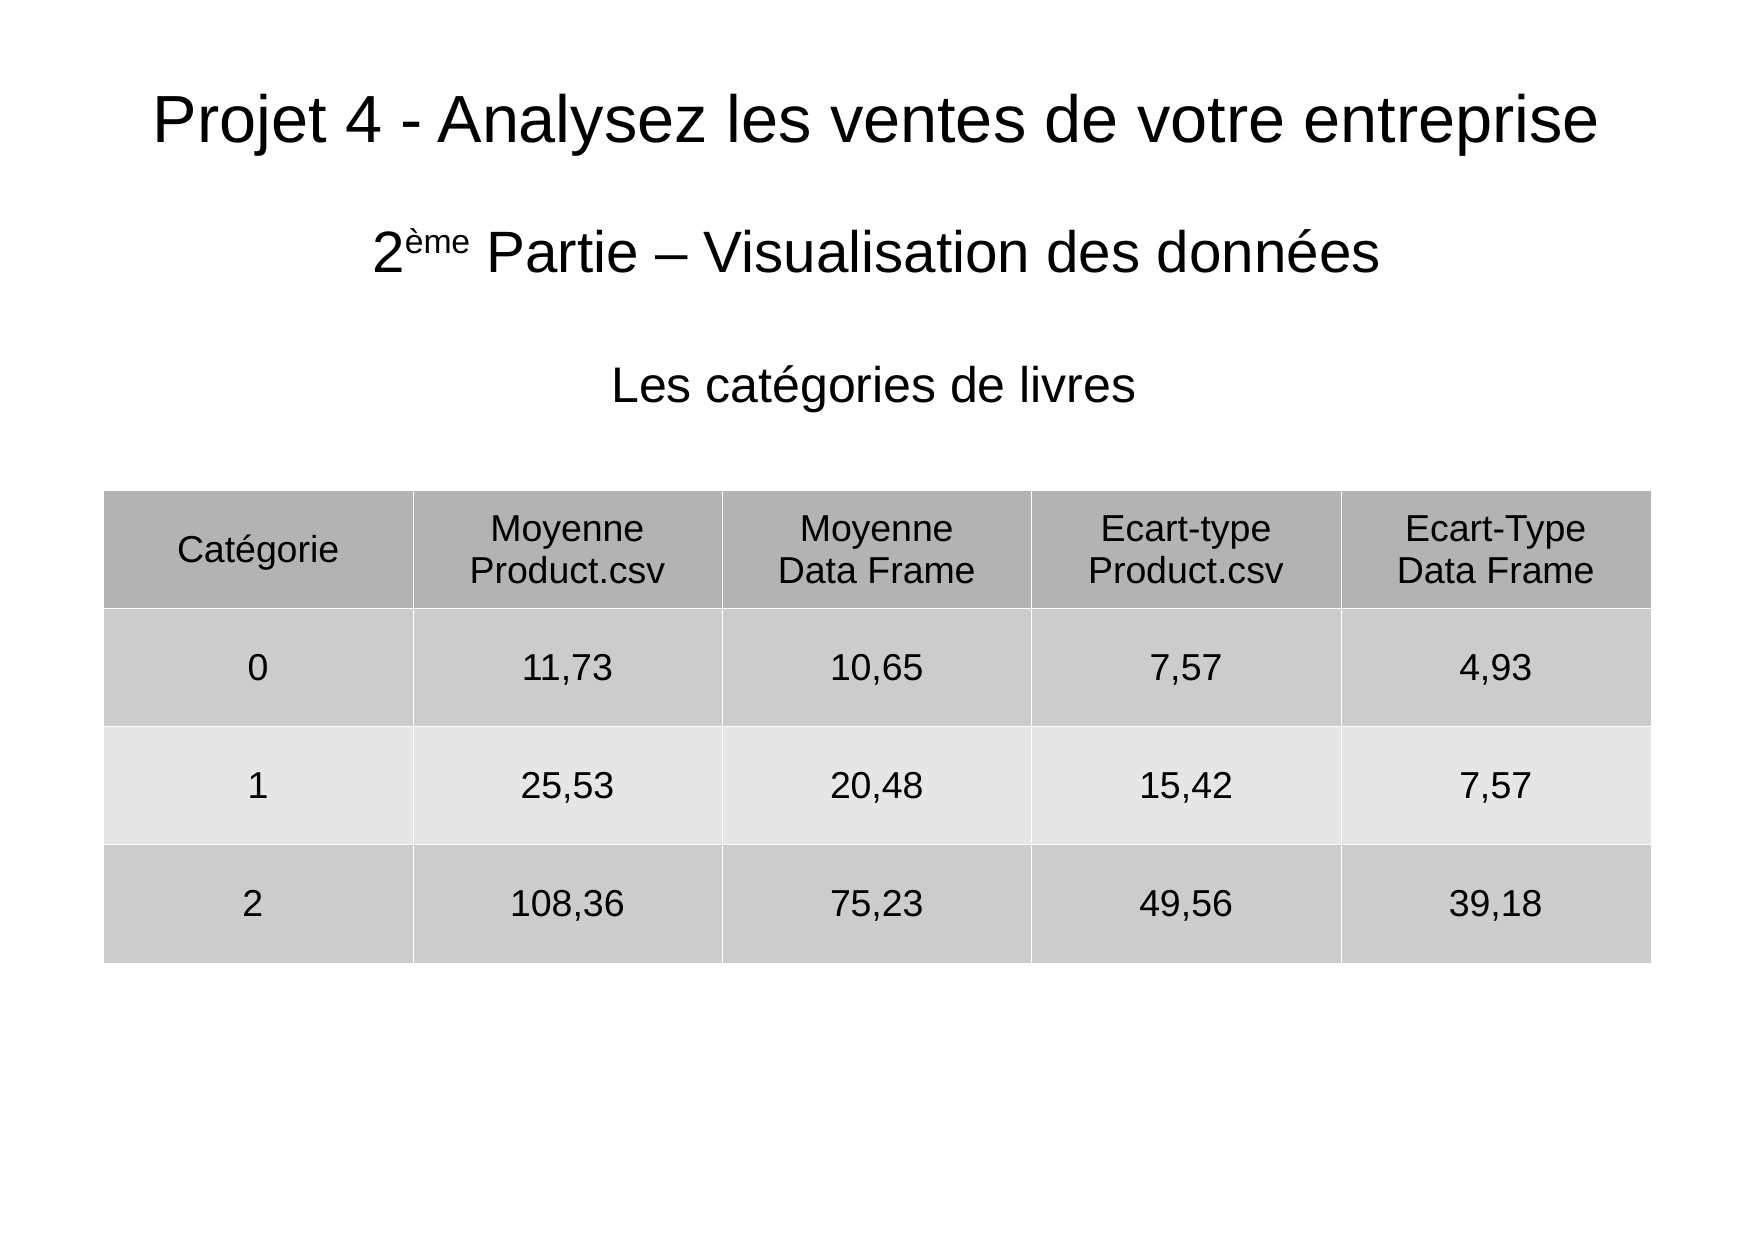

# Projet 4 - Analysez les ventes de votre entreprise
2ème Partie – Visualisation des données
Les catégories de livres
| Catégorie | Moyenne Product.csv | Moyenne Data Frame | Ecart-type Product.csv | Ecart-Type Data Frame |
| --- | --- | --- | --- | --- |
| 0 | 11,73 | 10,65 | 7,57 | 4,93 |
| 1 | 25,53 | 20,48 | 15,42 | 7,57 |
| 2 | 108,36 | 75,23 | 49,56 | 39,18 |